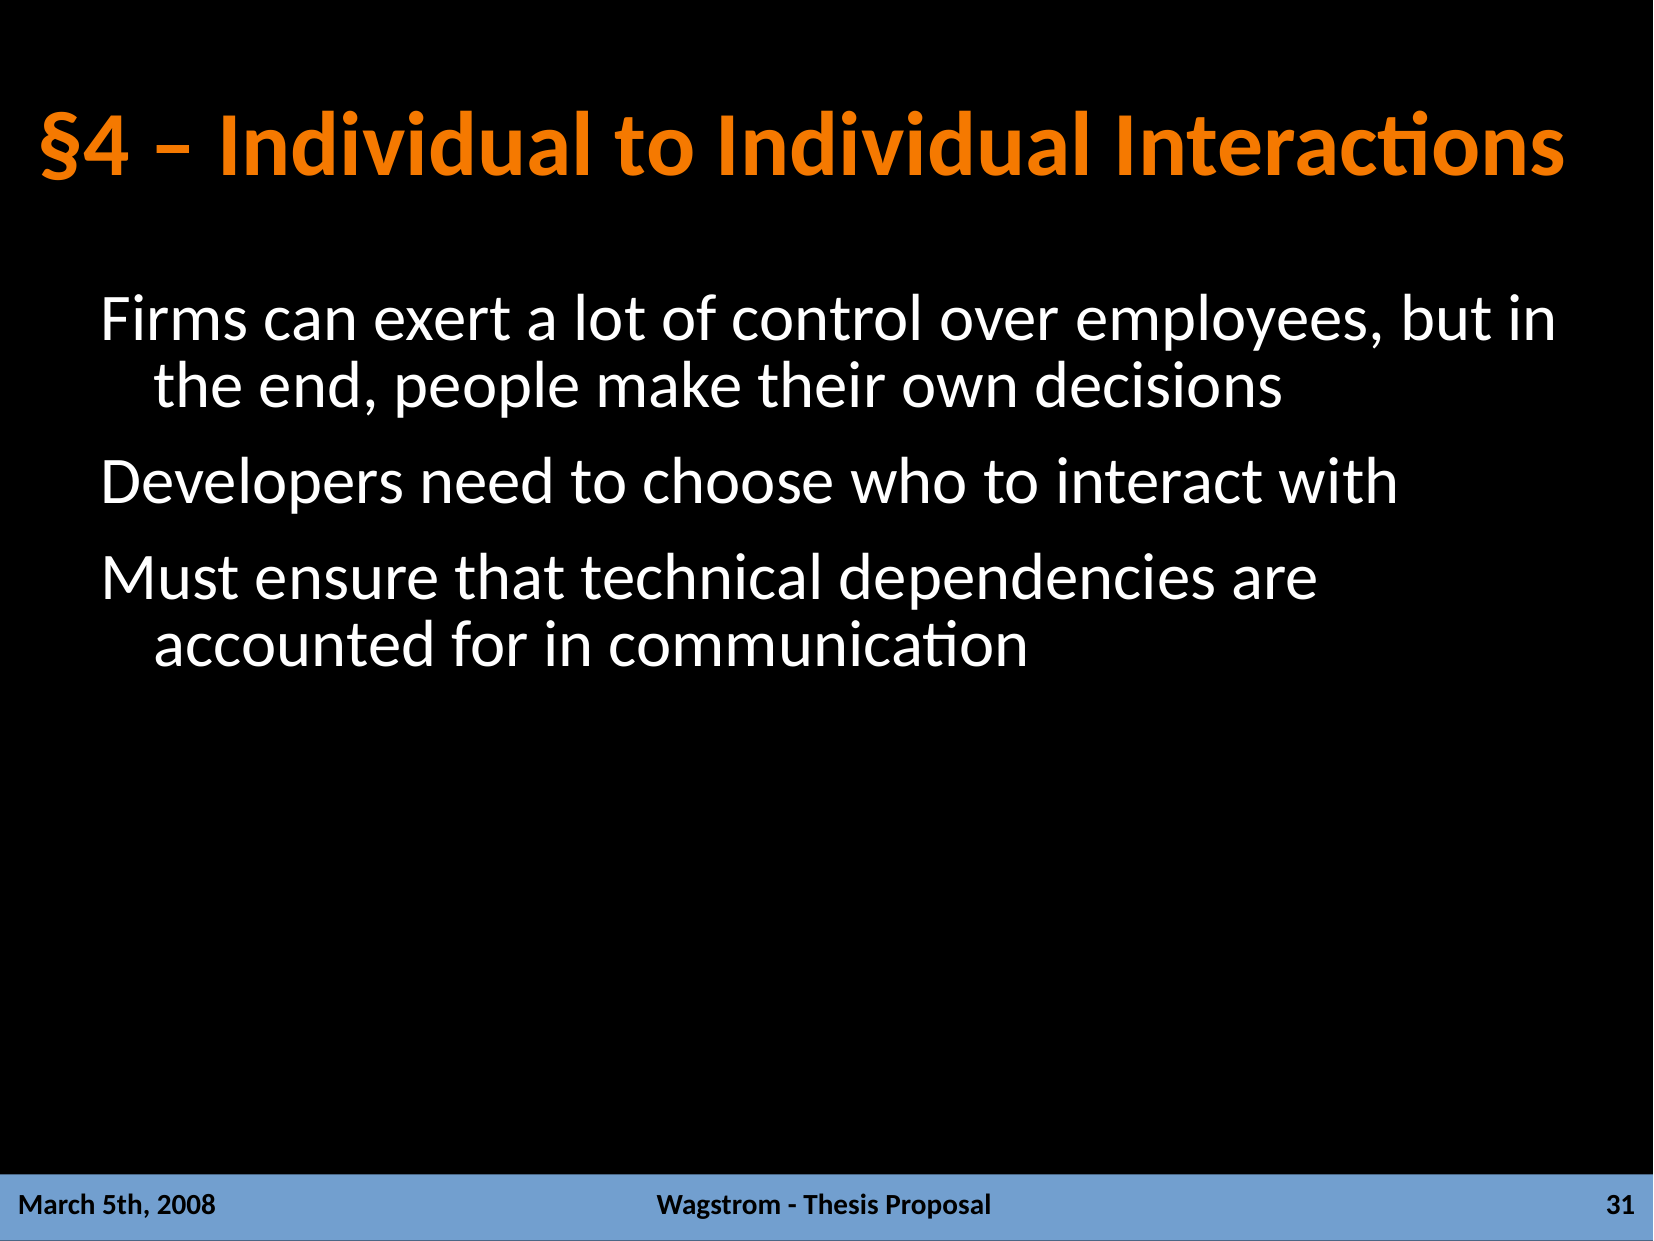

# §4 – Individual to Individual Interactions
Firms can exert a lot of control over employees, but in the end, people make their own decisions
Developers need to choose who to interact with
Must ensure that technical dependencies are accounted for in communication
March 5th, 2008
Wagstrom - Thesis Proposal
31